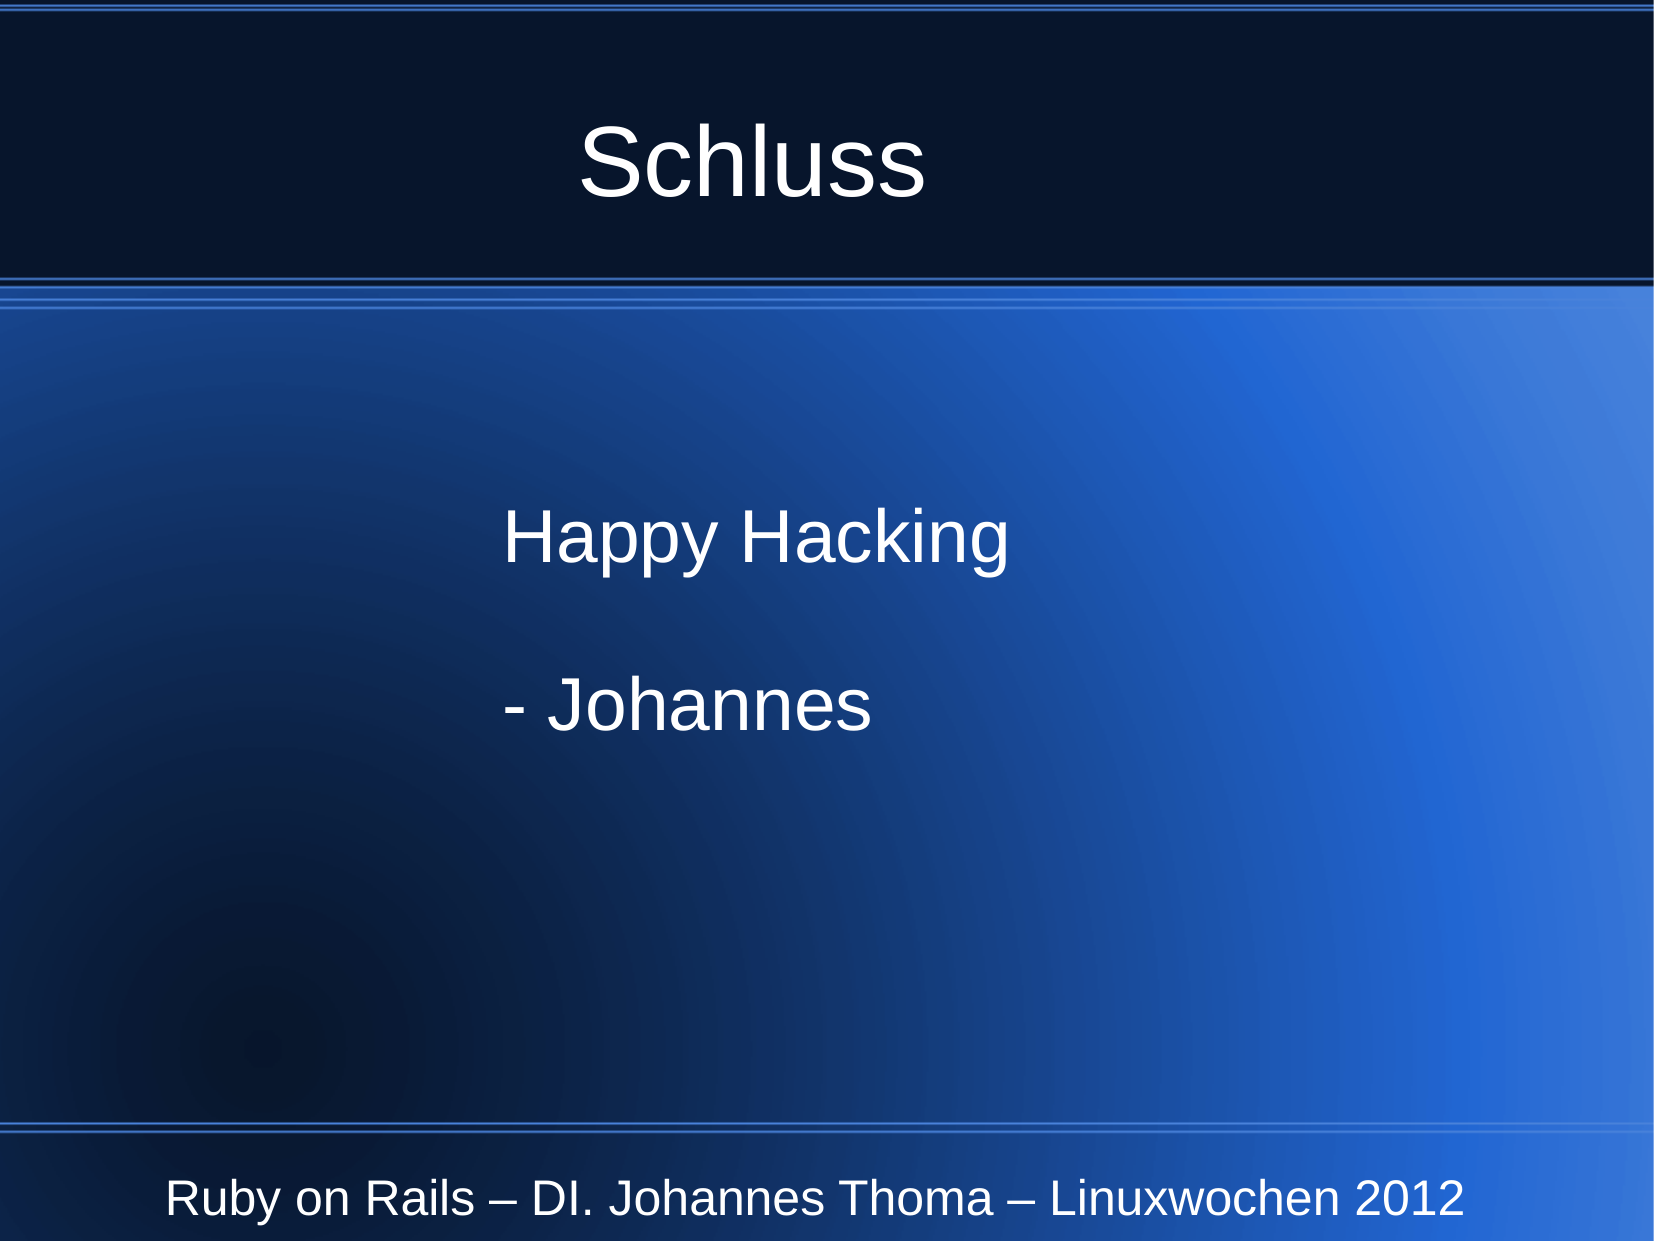

Schluss
Happy Hacking
- Johannes
Ruby on Rails – DI. Johannes Thoma – Linuxwochen 2012